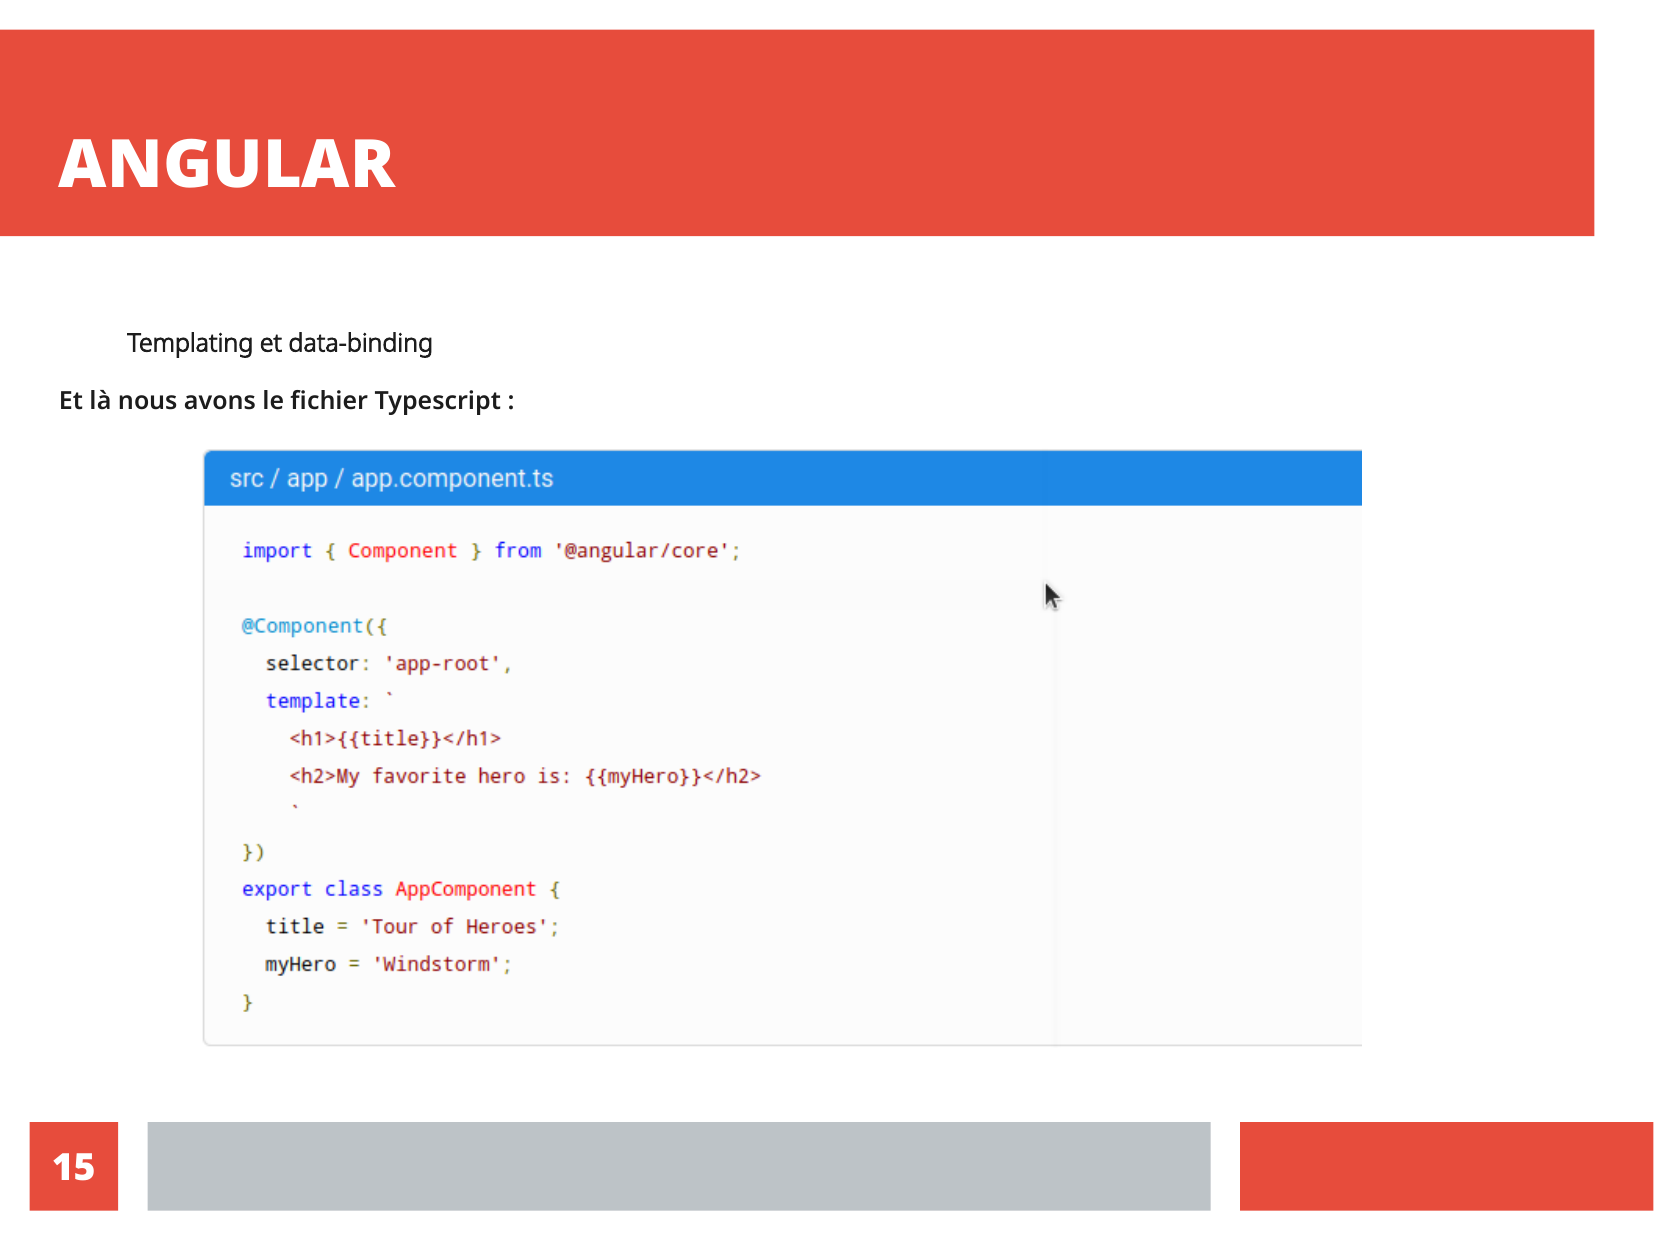

# ANGULAR
Templating et data-binding
Et là nous avons le fichier Typescript :
15